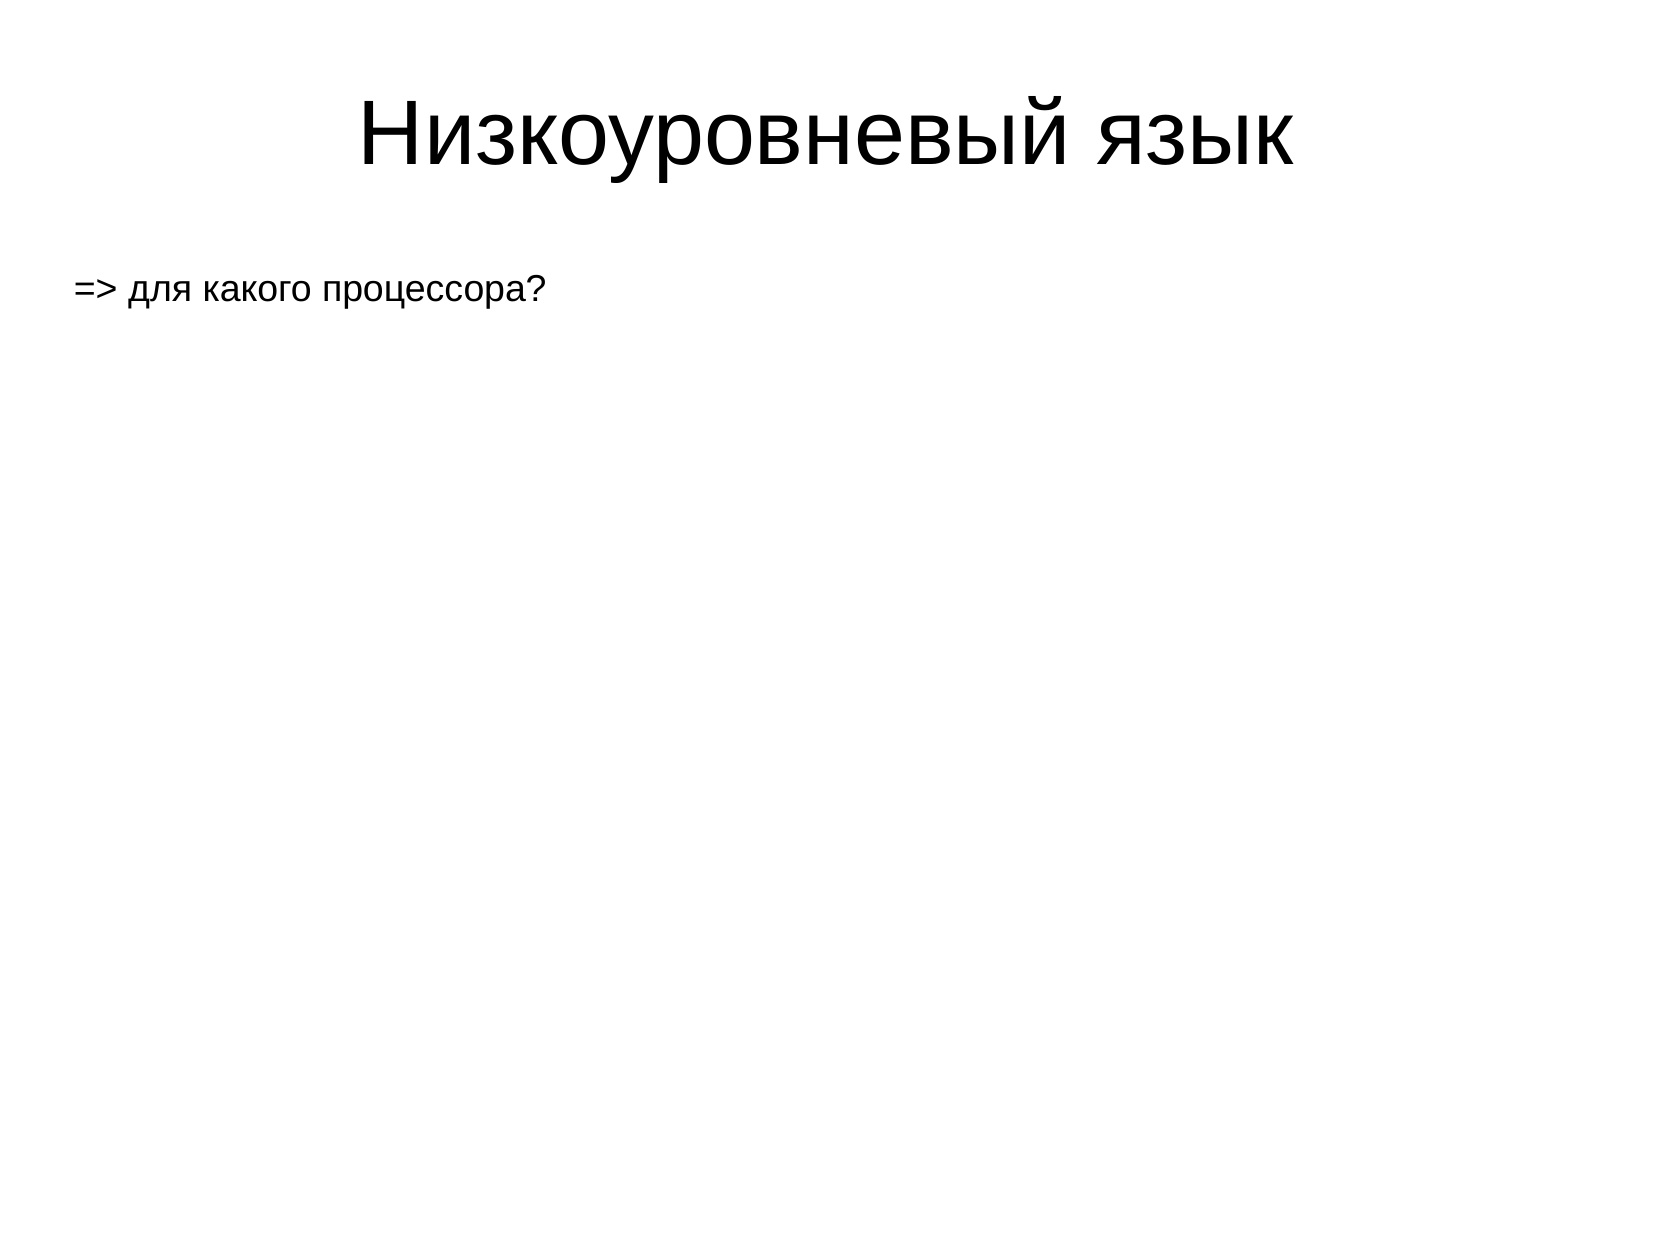

# Низкоуровневый язык
=> для какого процессора?